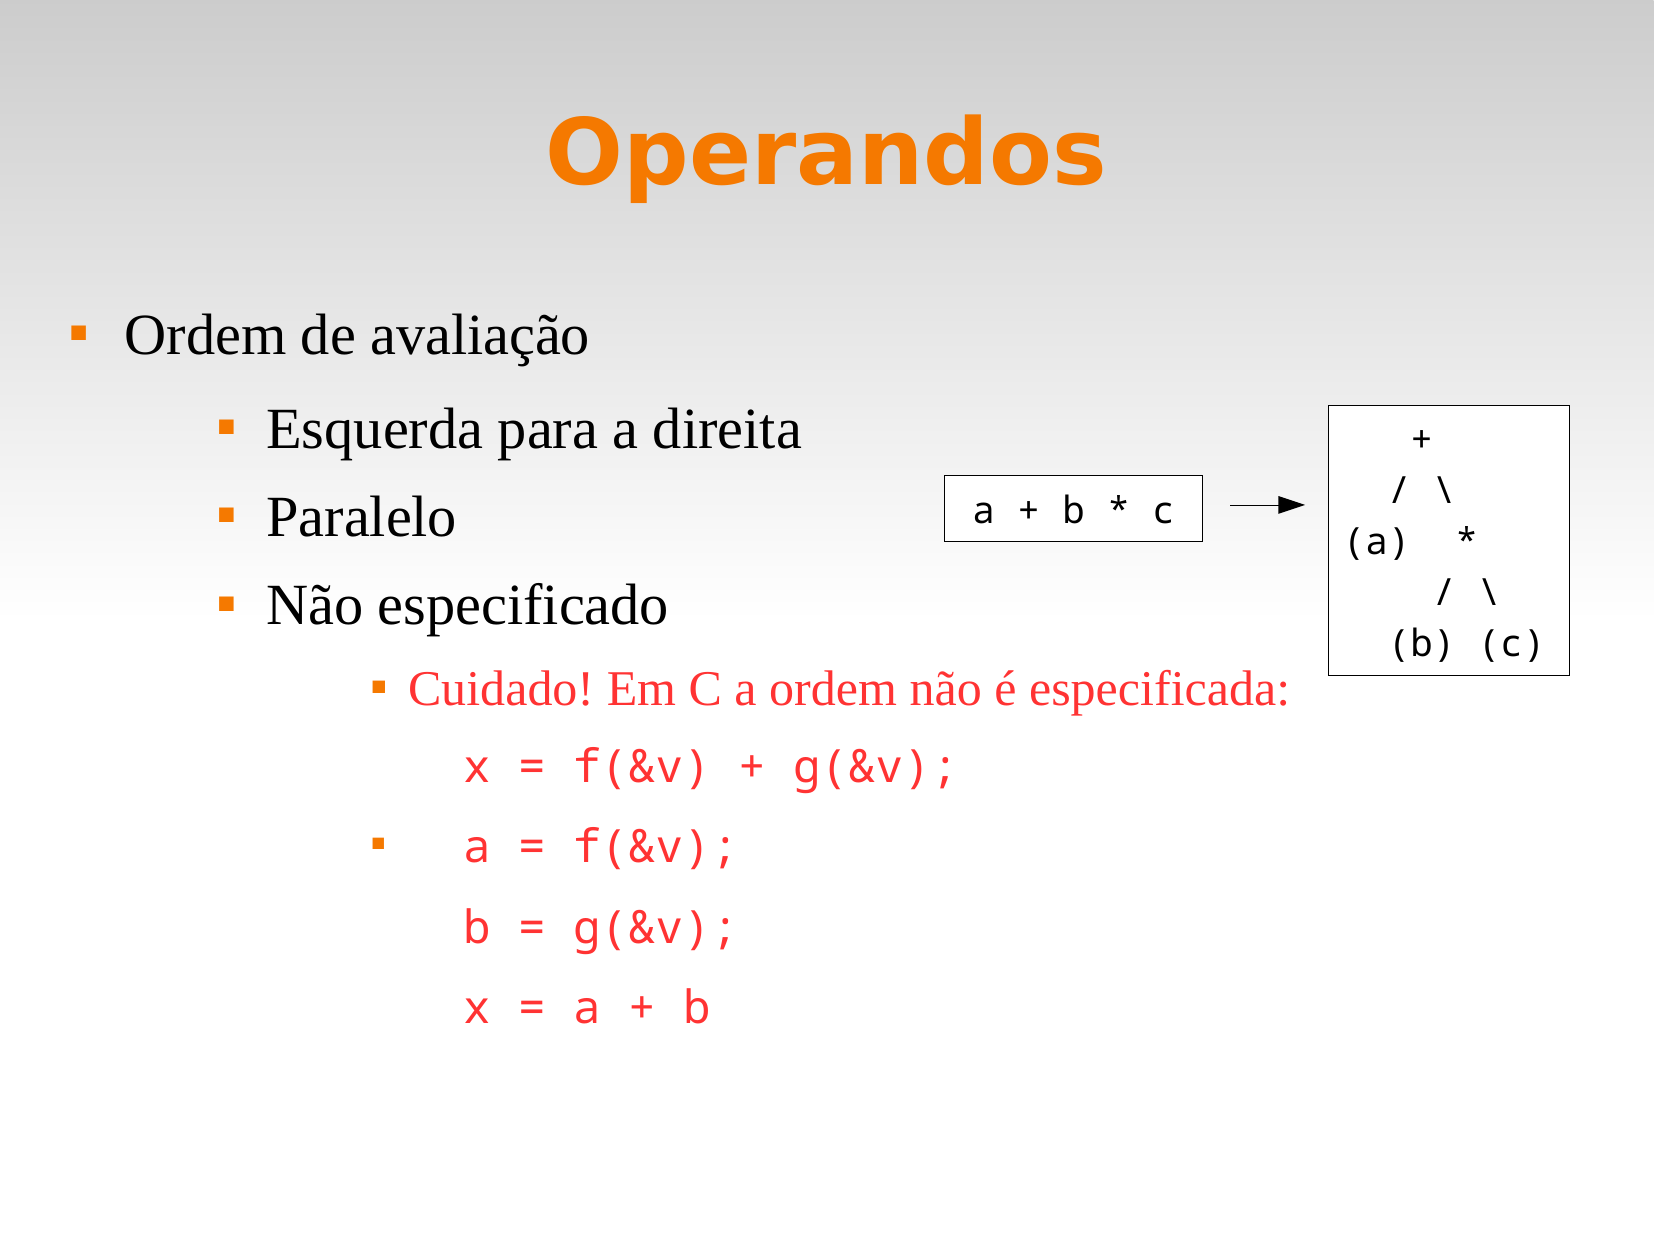

# Operandos
Ordem de avaliação
Esquerda para a direita
Paralelo
Não especificado
Cuidado! Em C a ordem não é especificada:
 x = f(&v) + g(&v);
 a = f(&v);
 b = g(&v);
 x = a + b
 +
 / \
(a) *
 / \
 (b) (c)
a + b * c